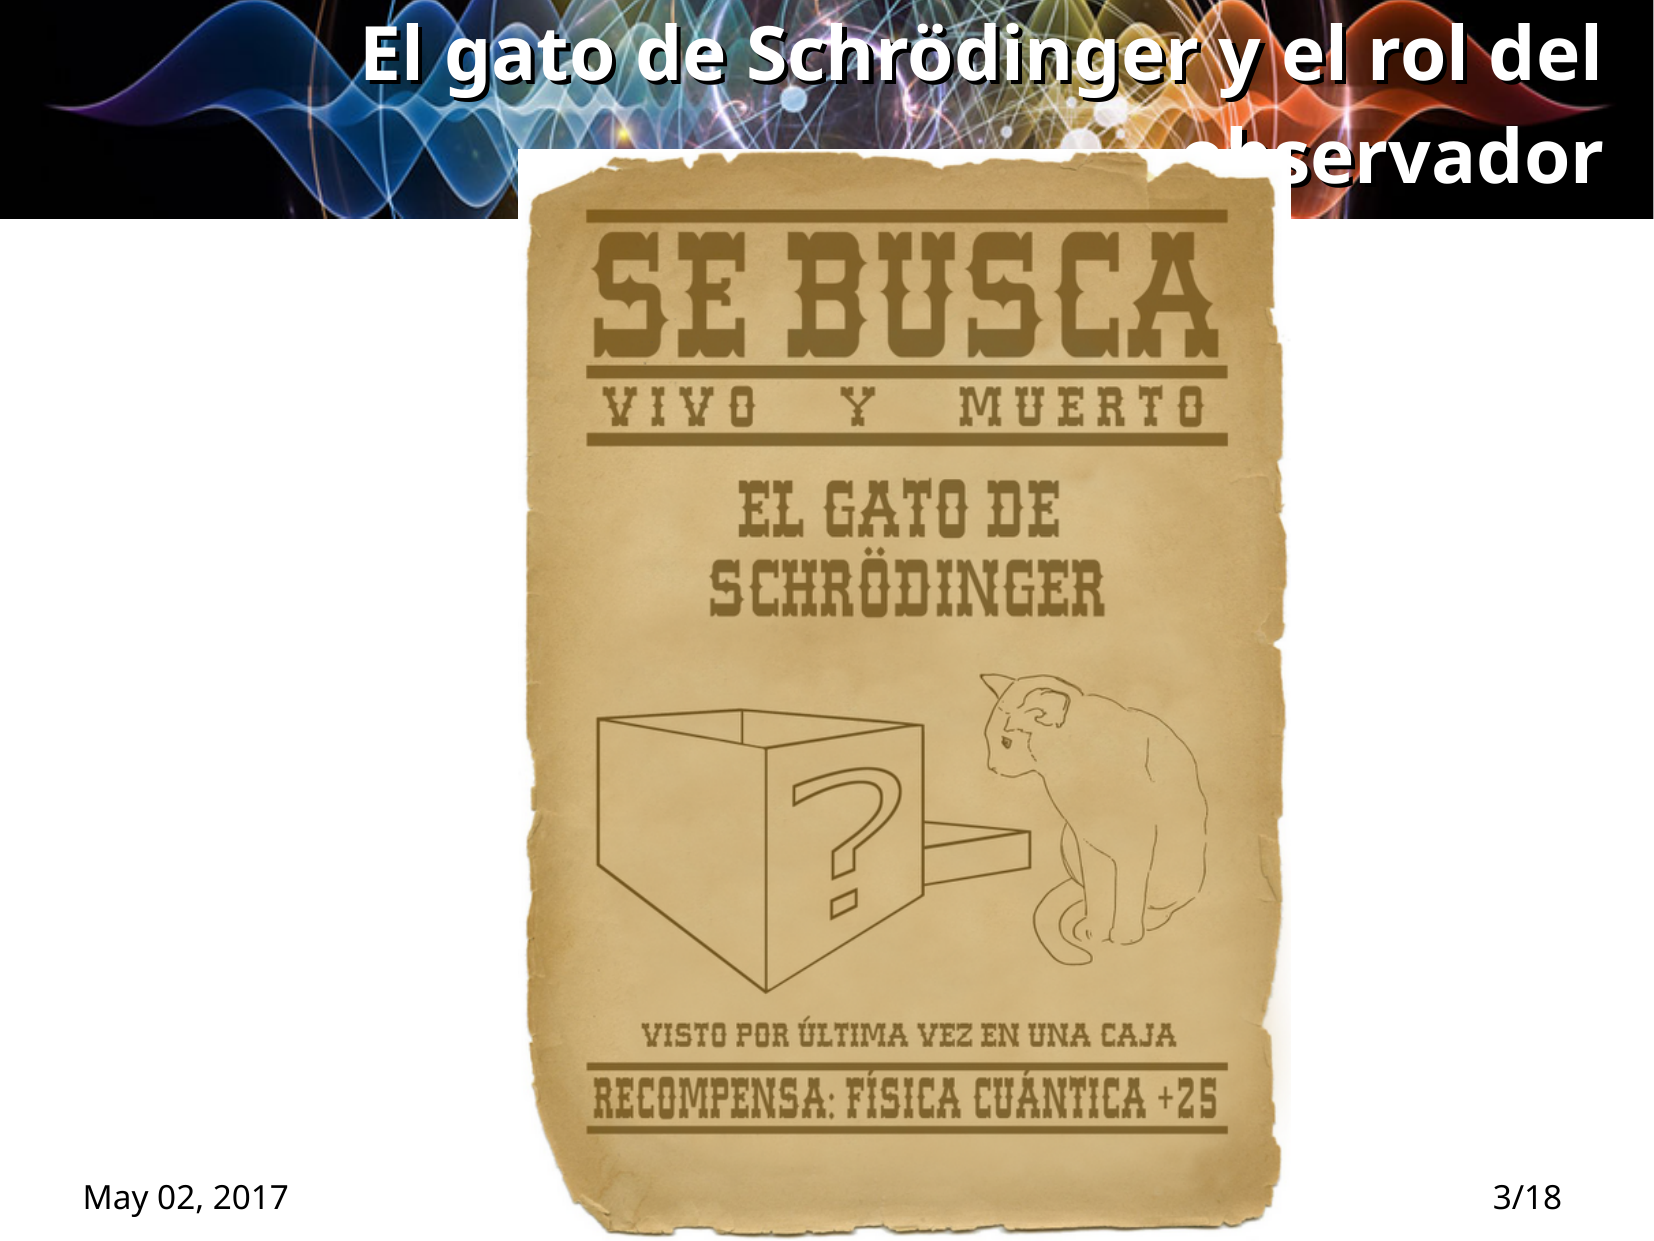

# El gato de Schrödinger y el rol del observador
May 02, 2017
H. Asorey - Moderna A 2017 - U03C04
3